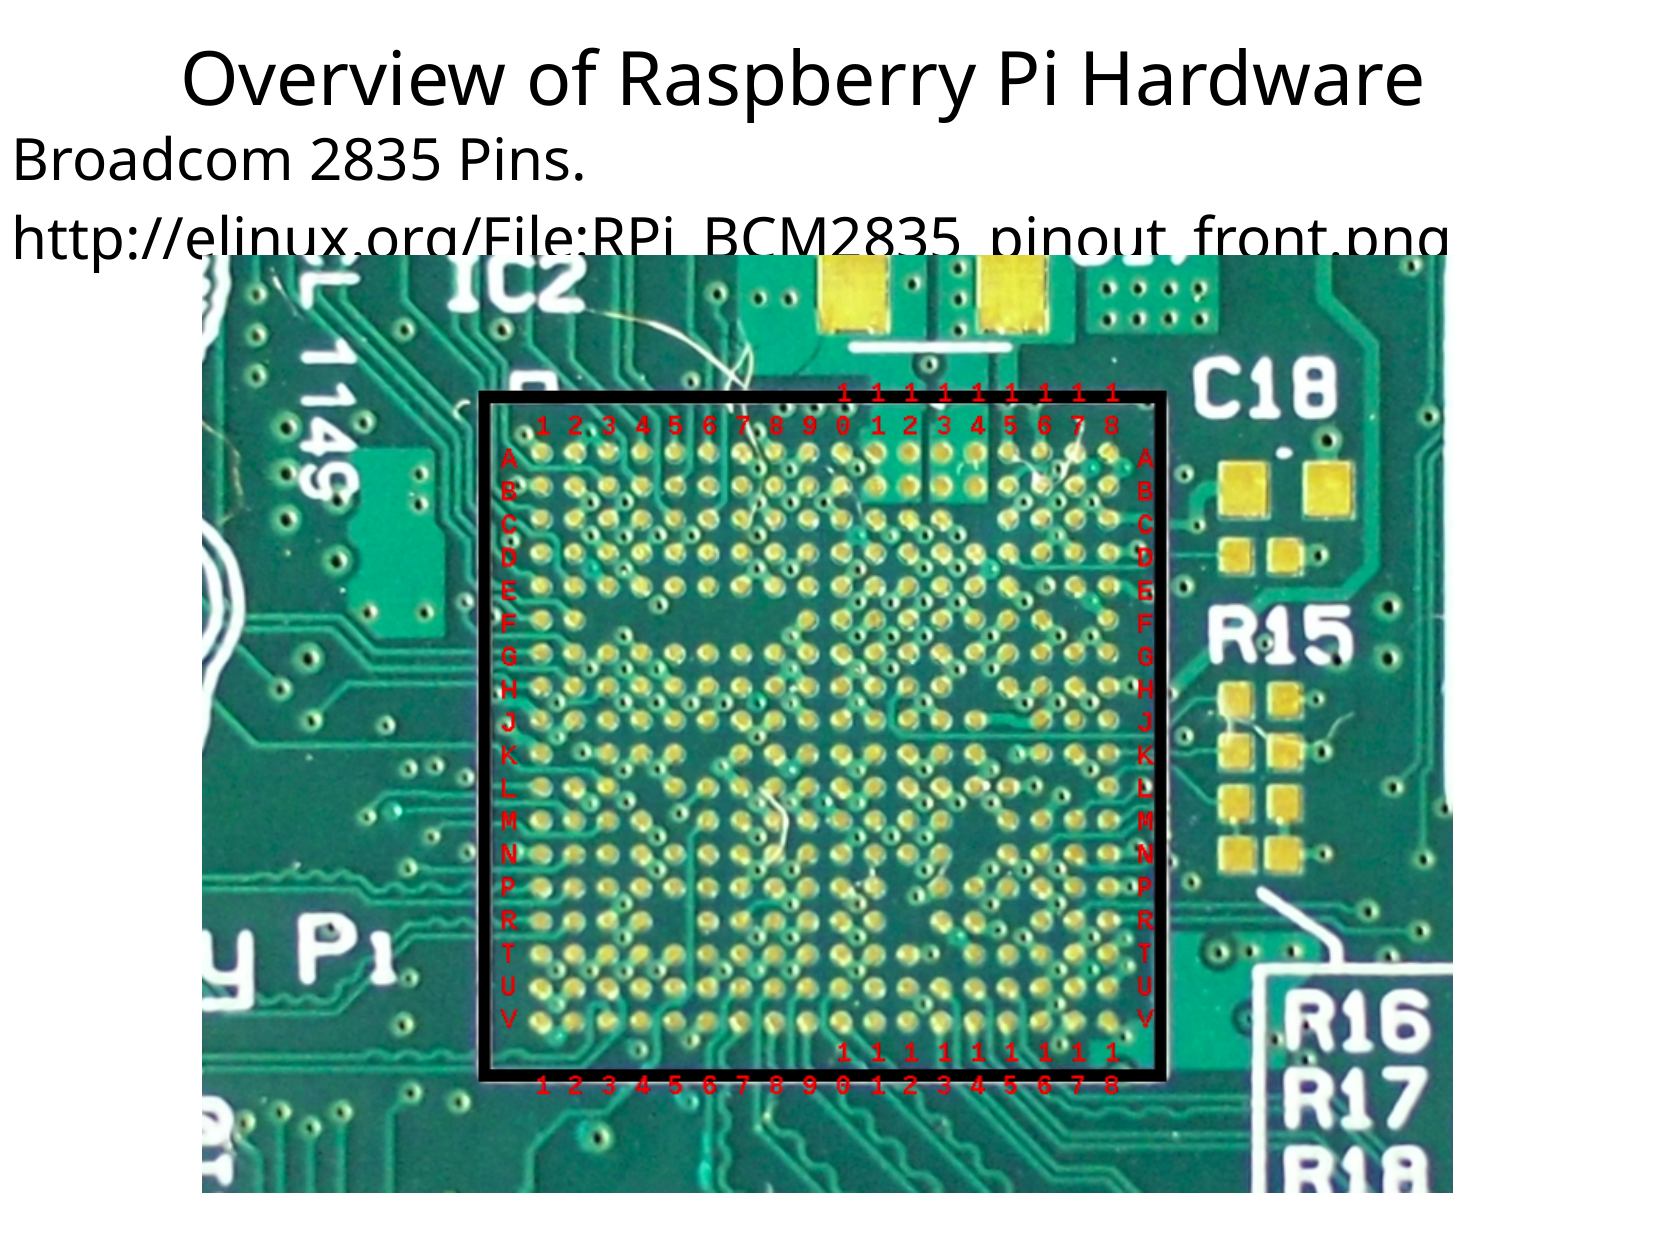

# Overview of Raspberry Pi Hardware
Broadcom 2835 Pins. http://elinux.org/File:RPi_BCM2835_pinout_front.png